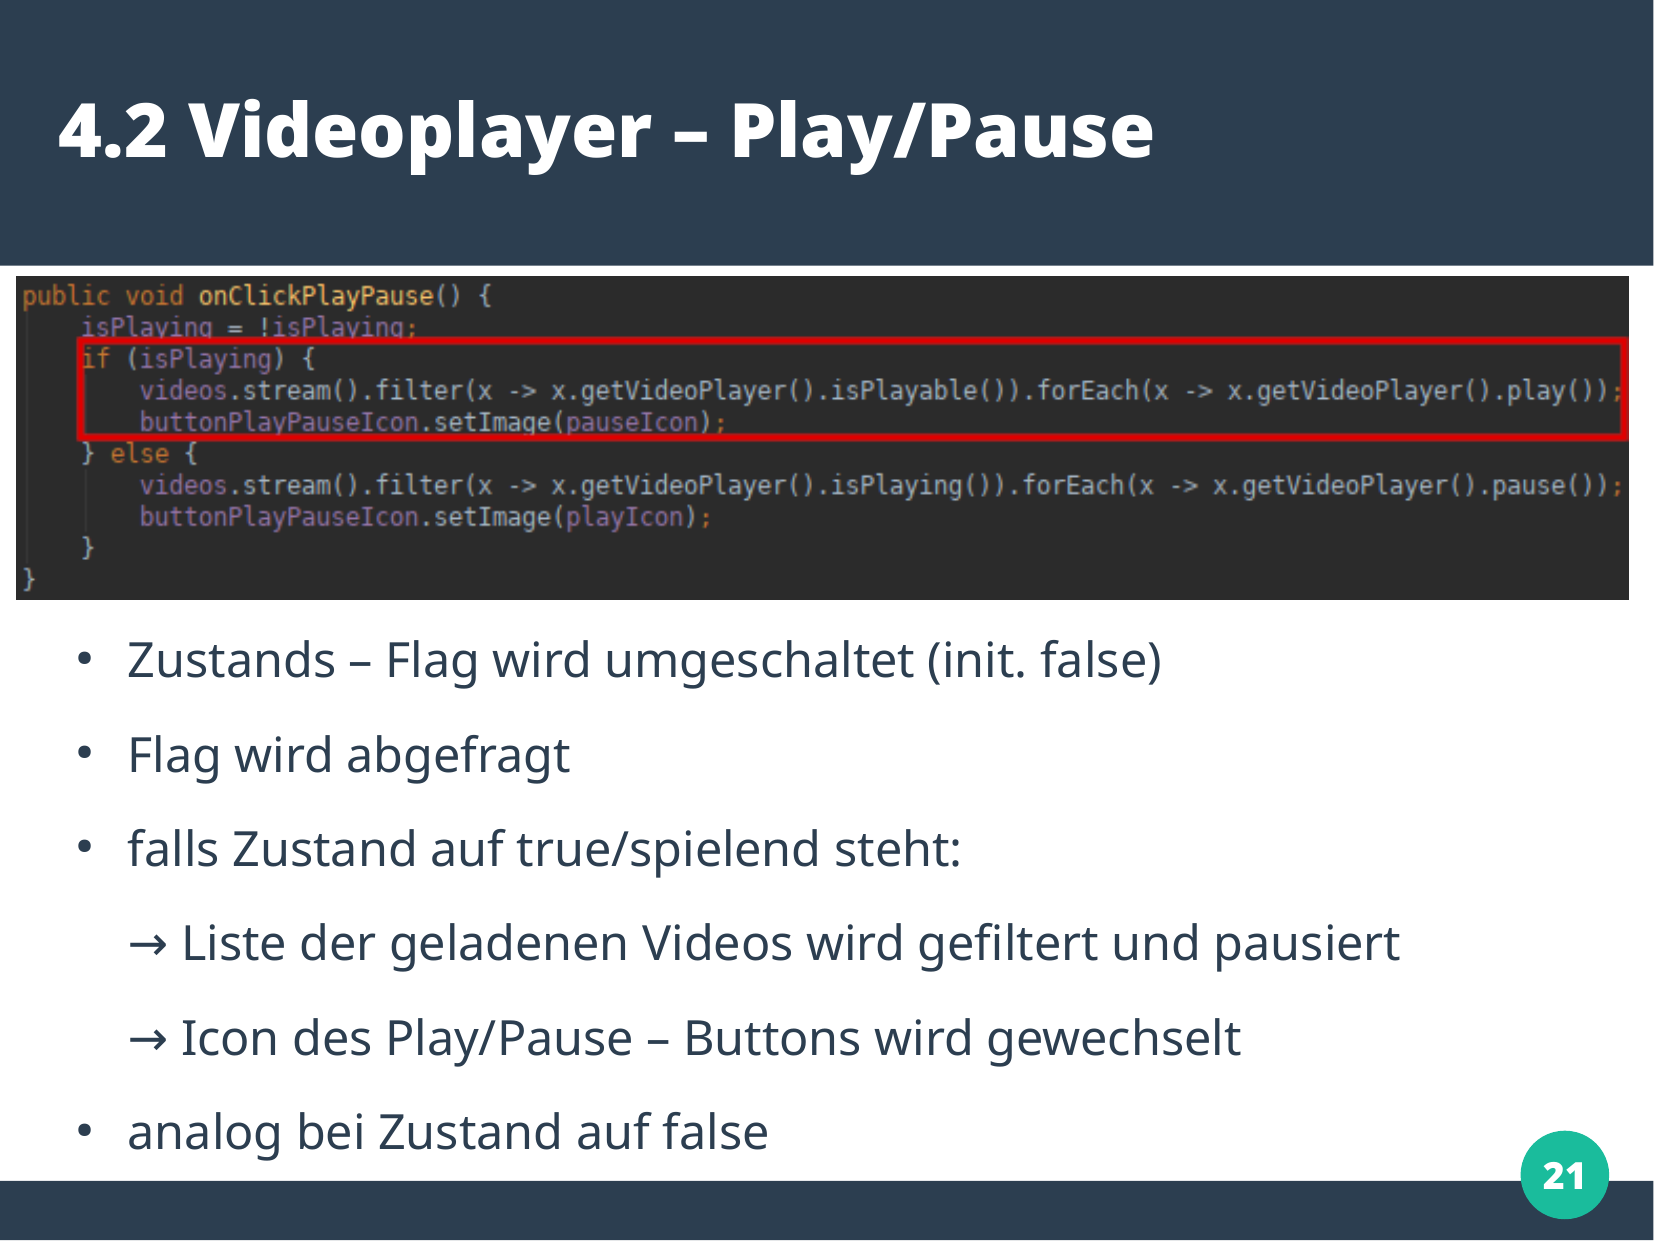

# 4.2 Videoplayer – Play/Pause
Zustands – Flag wird umgeschaltet (init. false)
Flag wird abgefragt
falls Zustand auf true/spielend steht:
→ Liste der geladenen Videos wird gefiltert und pausiert
→ Icon des Play/Pause – Buttons wird gewechselt
analog bei Zustand auf false
21